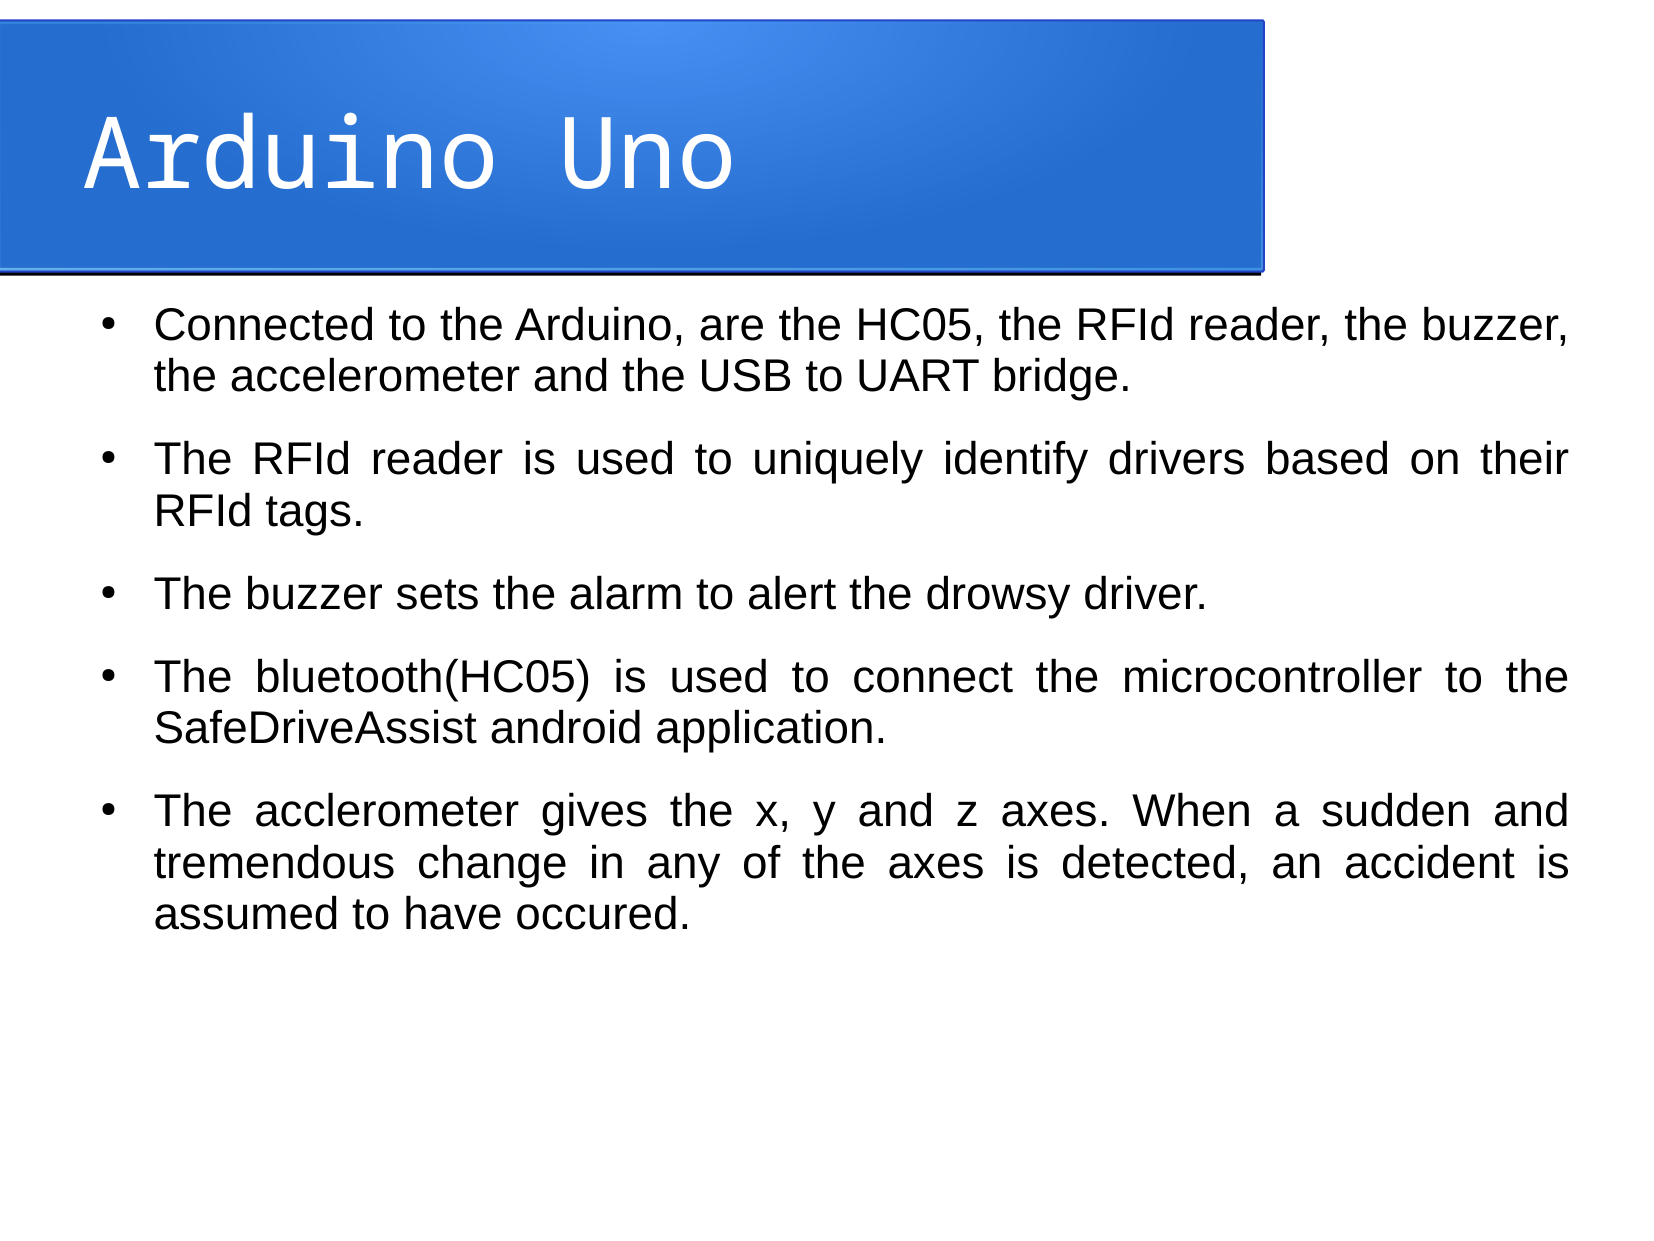

# Arduino Uno
Connected to the Arduino, are the HC05, the RFId reader, the buzzer, the accelerometer and the USB to UART bridge.
The RFId reader is used to uniquely identify drivers based on their RFId tags.
The buzzer sets the alarm to alert the drowsy driver.
The bluetooth(HC05) is used to connect the microcontroller to the SafeDriveAssist android application.
The acclerometer gives the x, y and z axes. When a sudden and tremendous change in any of the axes is detected, an accident is assumed to have occured.